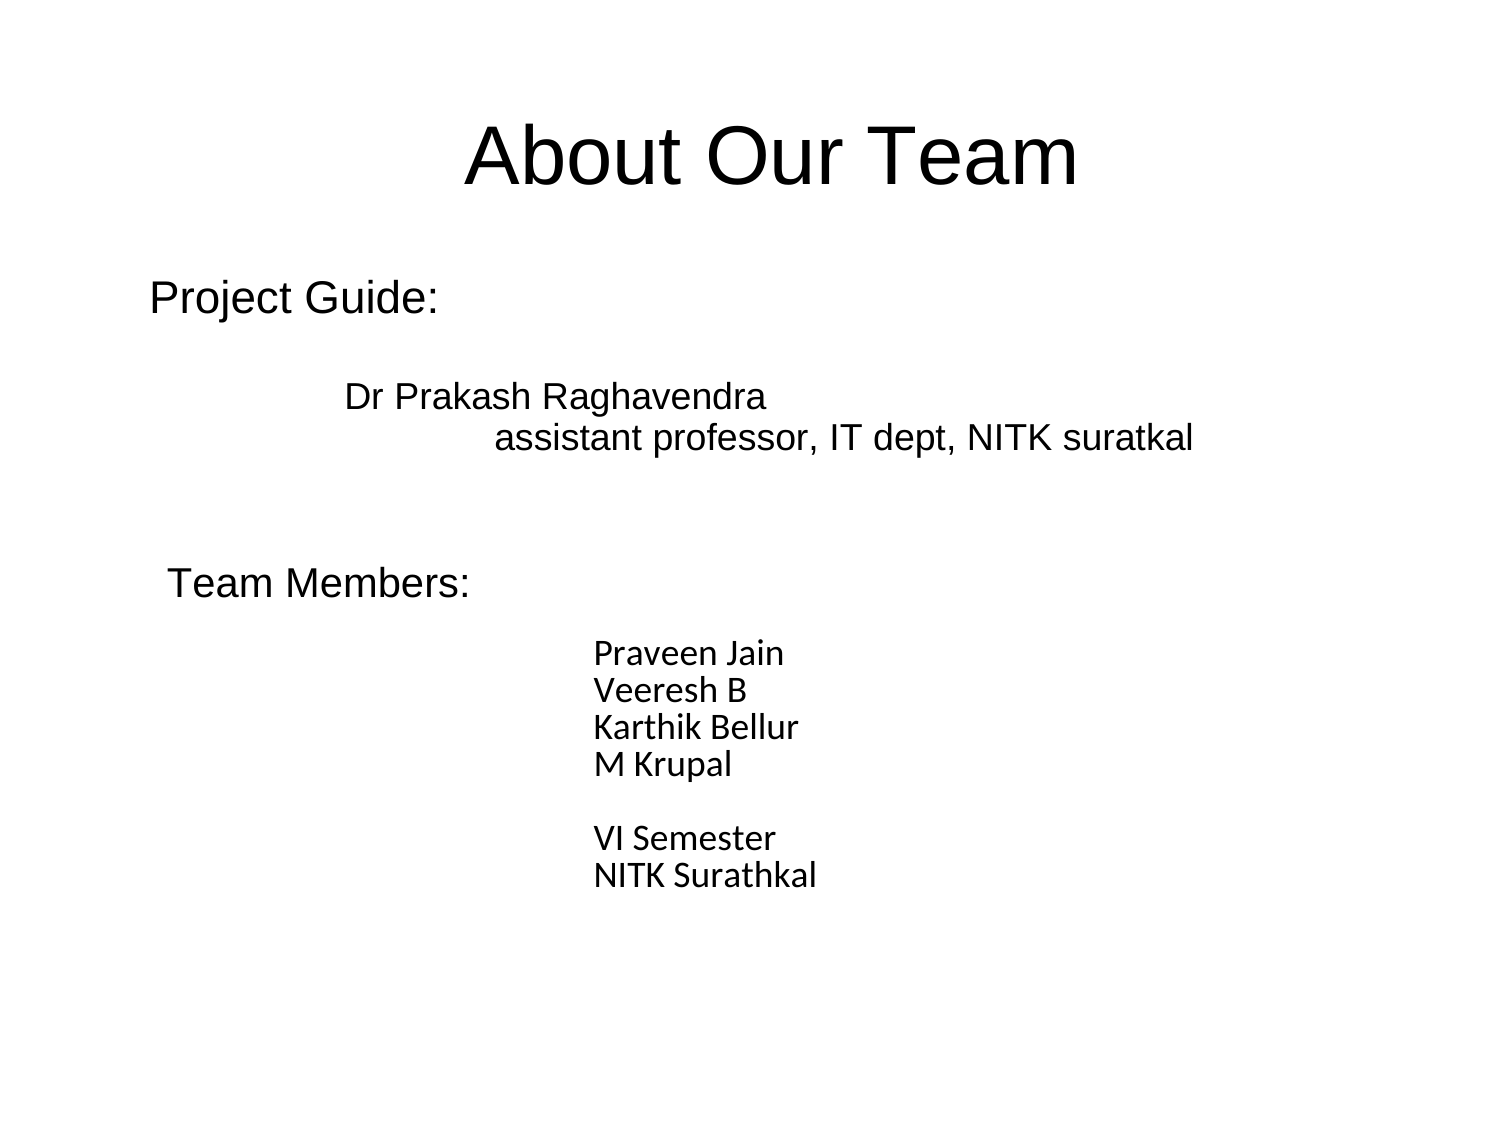

About Our Team
Project Guide:
Dr Prakash Raghavendra
	assistant professor, IT dept, NITK suratkal
Team Members:
Praveen Jain
Veeresh B
Karthik Bellur
M Krupal
VI Semester
NITK Surathkal